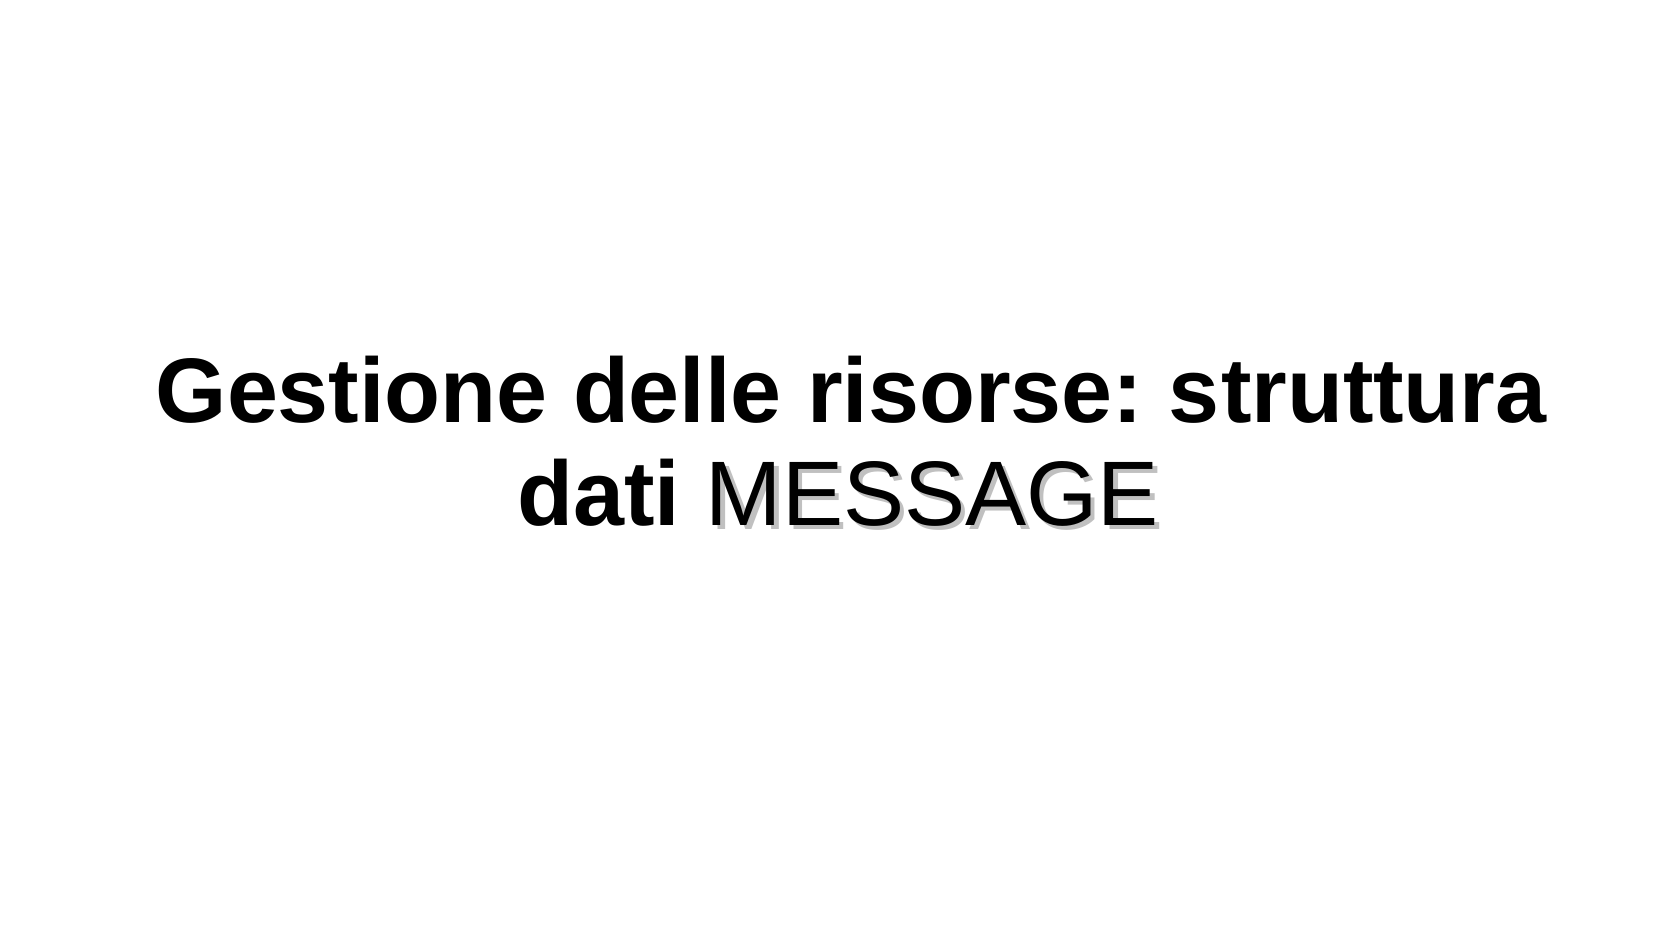

# Gestione delle risorse: struttura dati MESSAGE